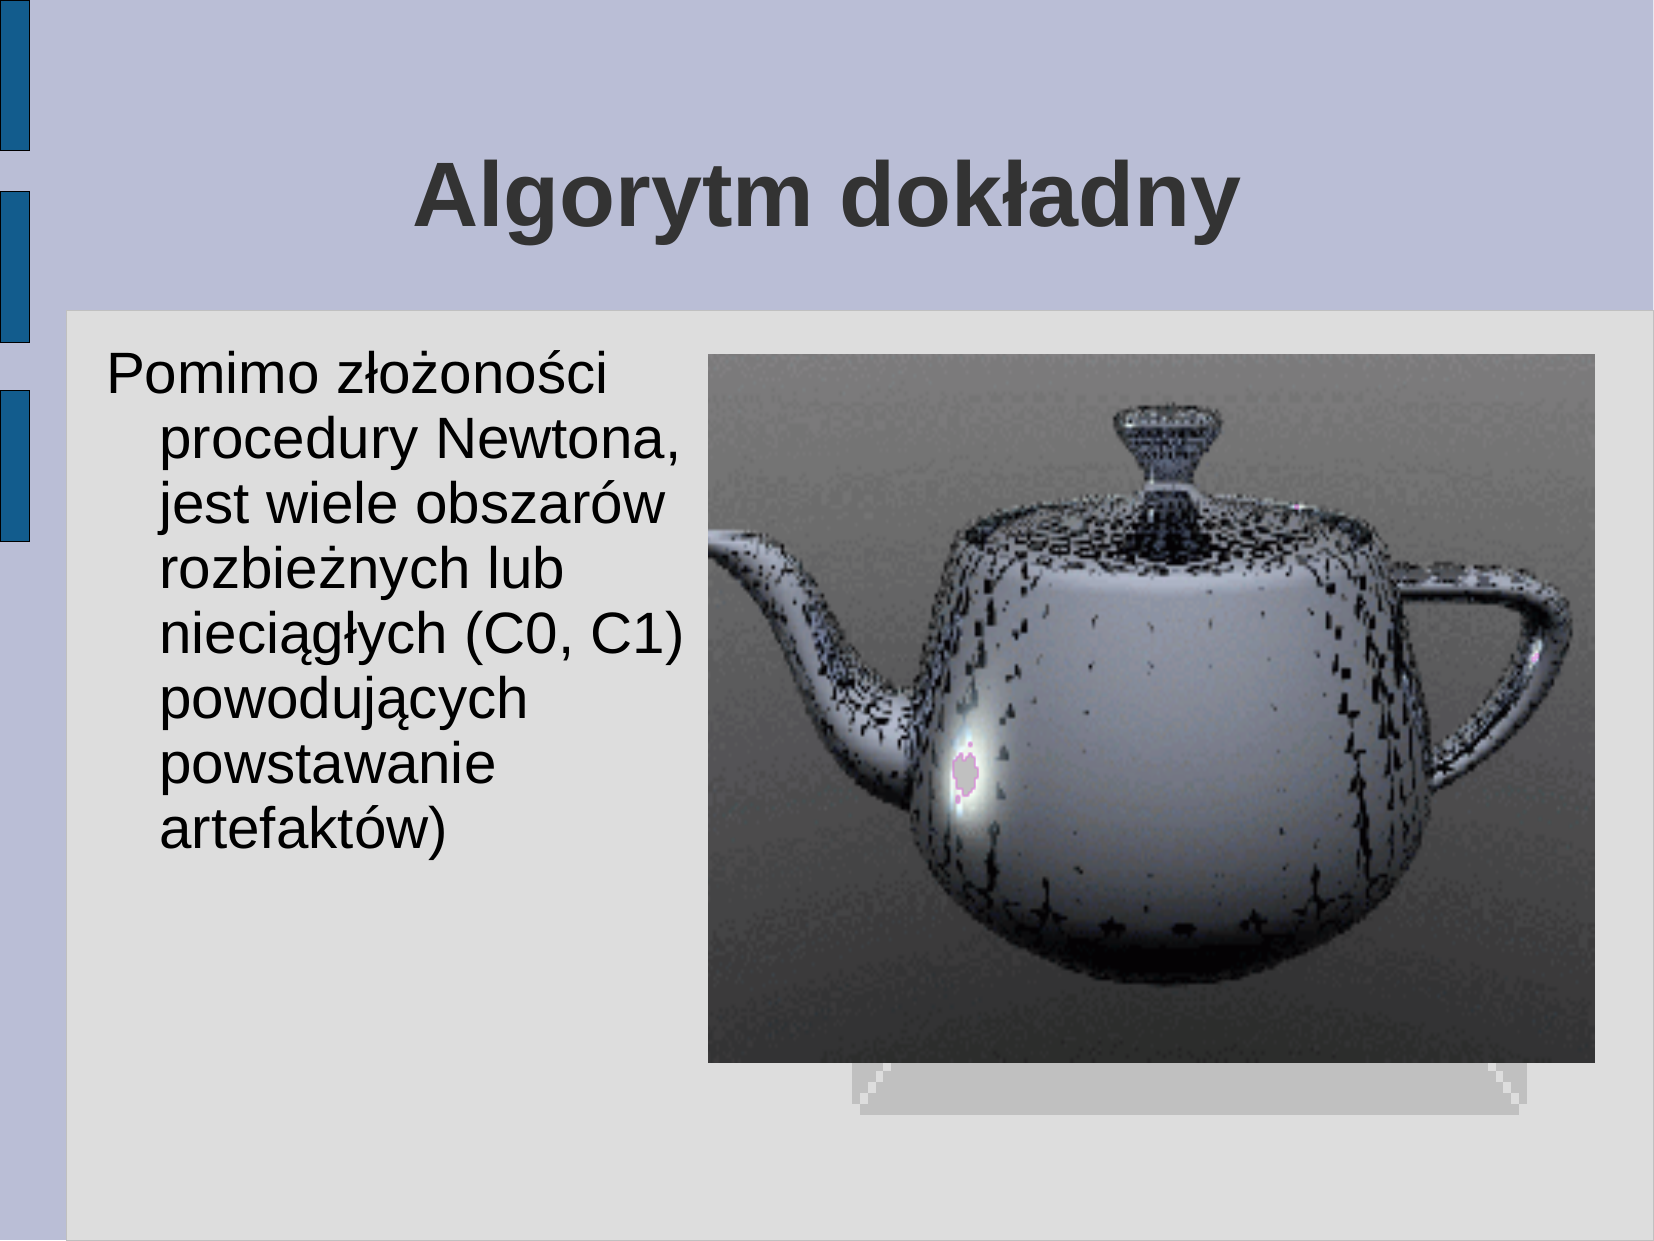

# Algorytm dokładny
Pomimo złożoności procedury Newtona, jest wiele obszarów rozbieżnych lub nieciągłych (C0, C1) powodujących powstawanie artefaktów)